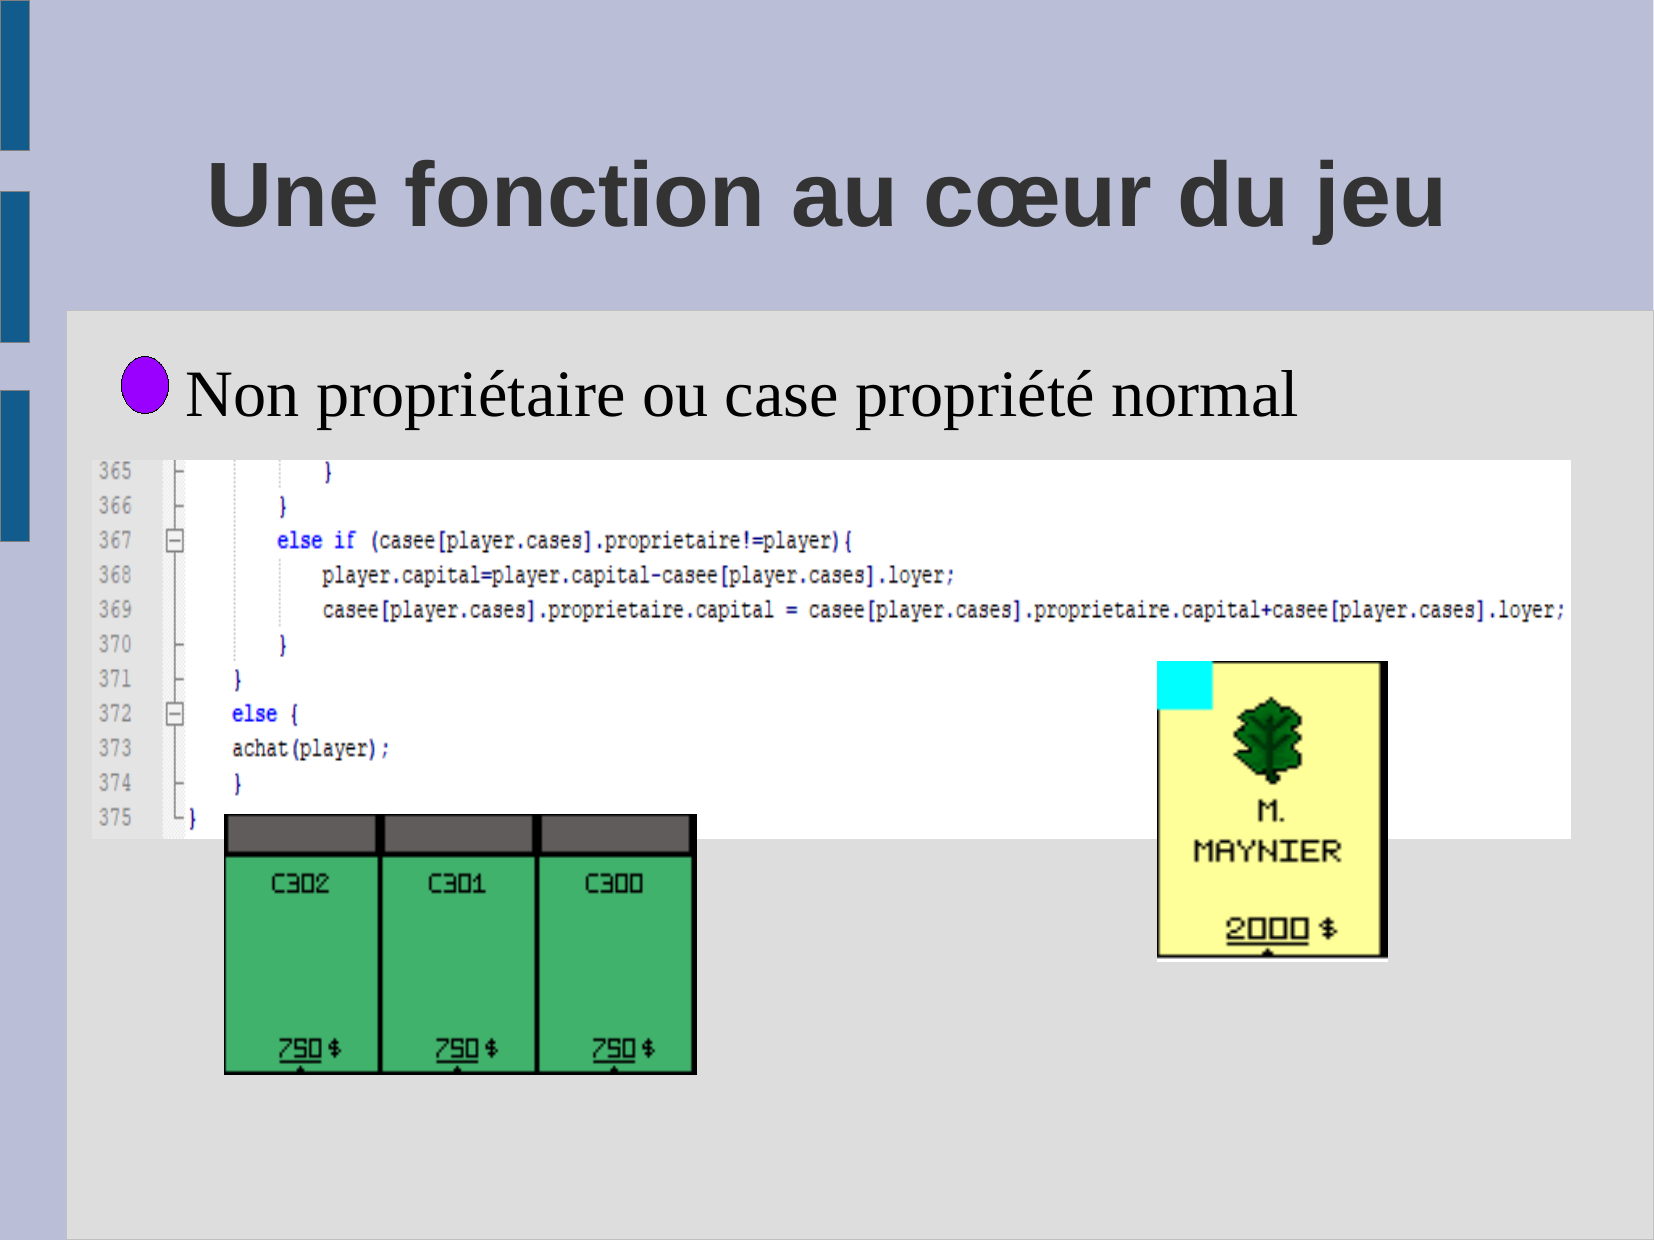

# Une fonction au cœur du jeu
Non propriétaire ou case propriété normal